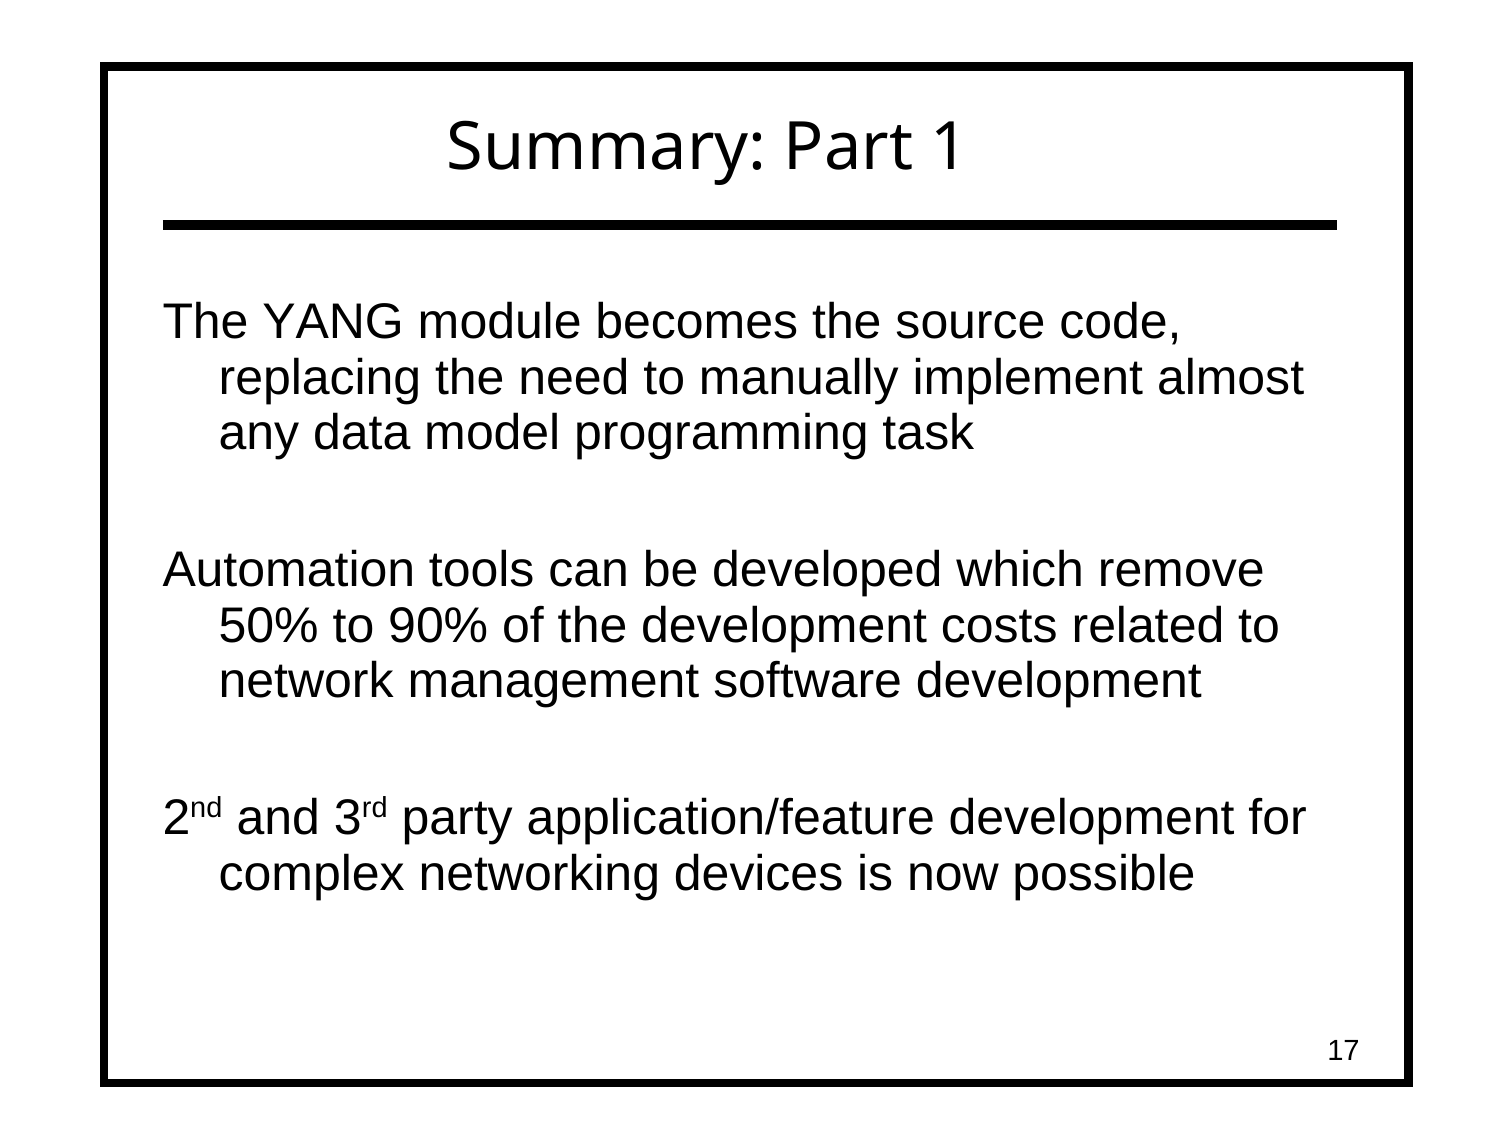

# Summary: Part 1
The YANG module becomes the source code, replacing the need to manually implement almost any data model programming task
Automation tools can be developed which remove 50% to 90% of the development costs related to network management software development
2nd and 3rd party application/feature development for complex networking devices is now possible
17